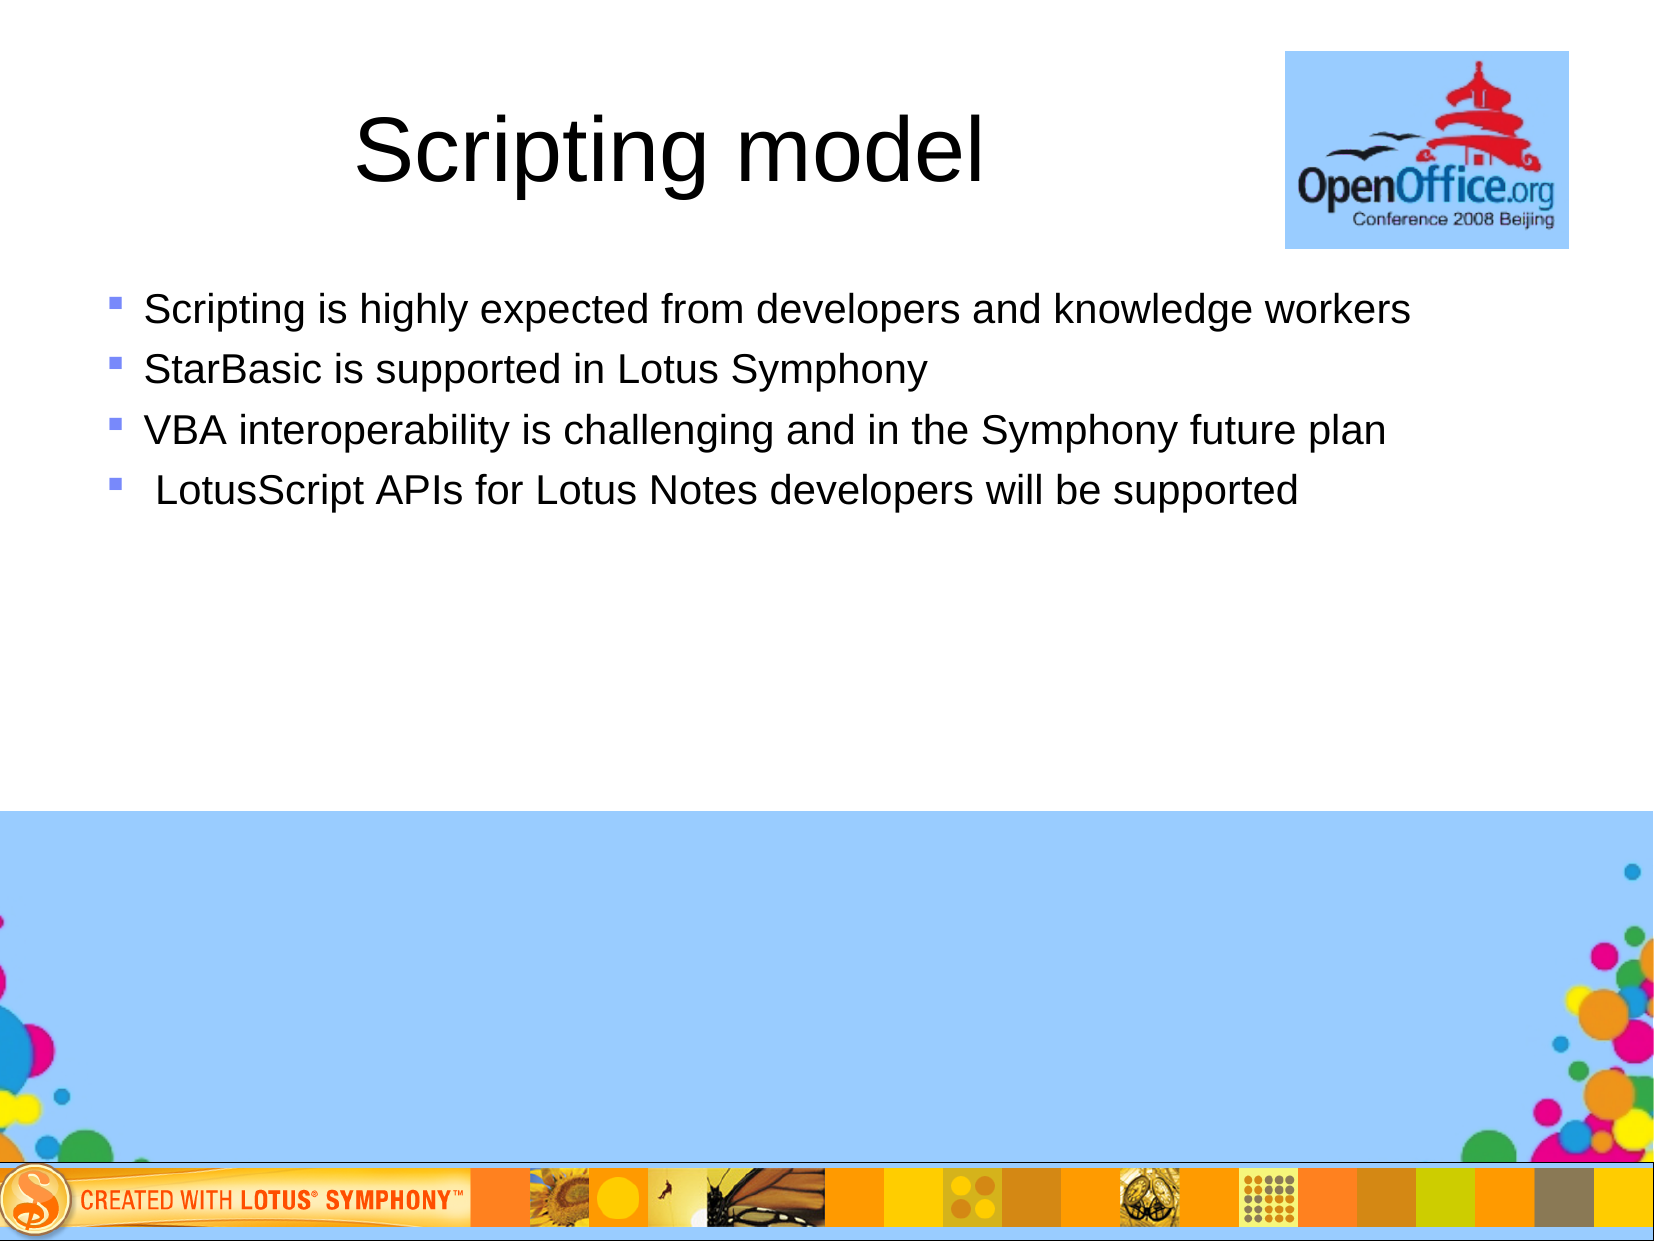

# Scripting model
Scripting is highly expected from developers and knowledge workers
StarBasic is supported in Lotus Symphony
VBA interoperability is challenging and in the Symphony future plan
 LotusScript APIs for Lotus Notes developers will be supported